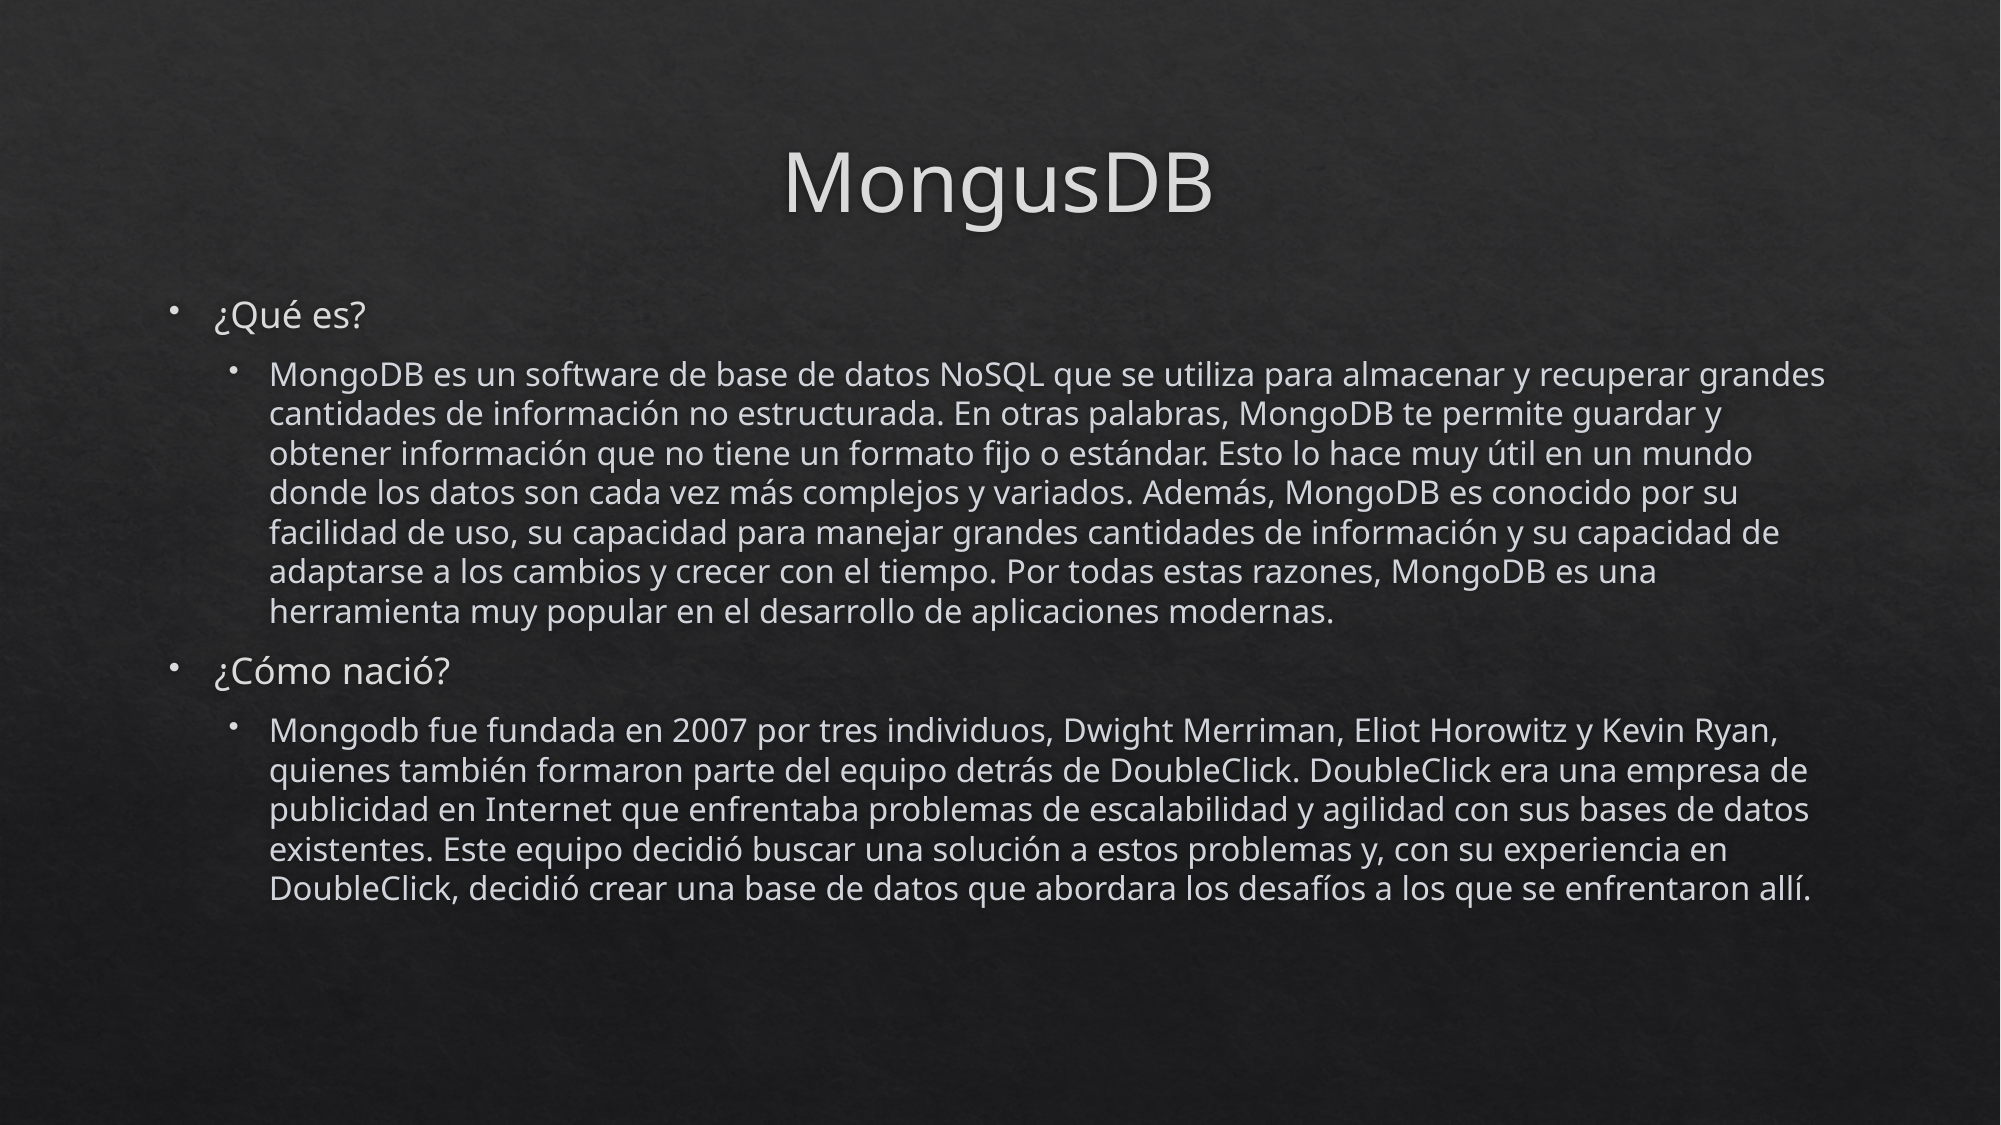

# MongusDB
¿Qué es?
MongoDB es un software de base de datos NoSQL que se utiliza para almacenar y recuperar grandes cantidades de información no estructurada. En otras palabras, MongoDB te permite guardar y obtener información que no tiene un formato fijo o estándar. Esto lo hace muy útil en un mundo donde los datos son cada vez más complejos y variados. Además, MongoDB es conocido por su facilidad de uso, su capacidad para manejar grandes cantidades de información y su capacidad de adaptarse a los cambios y crecer con el tiempo. Por todas estas razones, MongoDB es una herramienta muy popular en el desarrollo de aplicaciones modernas.
¿Cómo nació?
Mongodb fue fundada en 2007 por tres individuos, Dwight Merriman, Eliot Horowitz y Kevin Ryan, quienes también formaron parte del equipo detrás de DoubleClick. DoubleClick era una empresa de publicidad en Internet que enfrentaba problemas de escalabilidad y agilidad con sus bases de datos existentes. Este equipo decidió buscar una solución a estos problemas y, con su experiencia en DoubleClick, decidió crear una base de datos que abordara los desafíos a los que se enfrentaron allí.